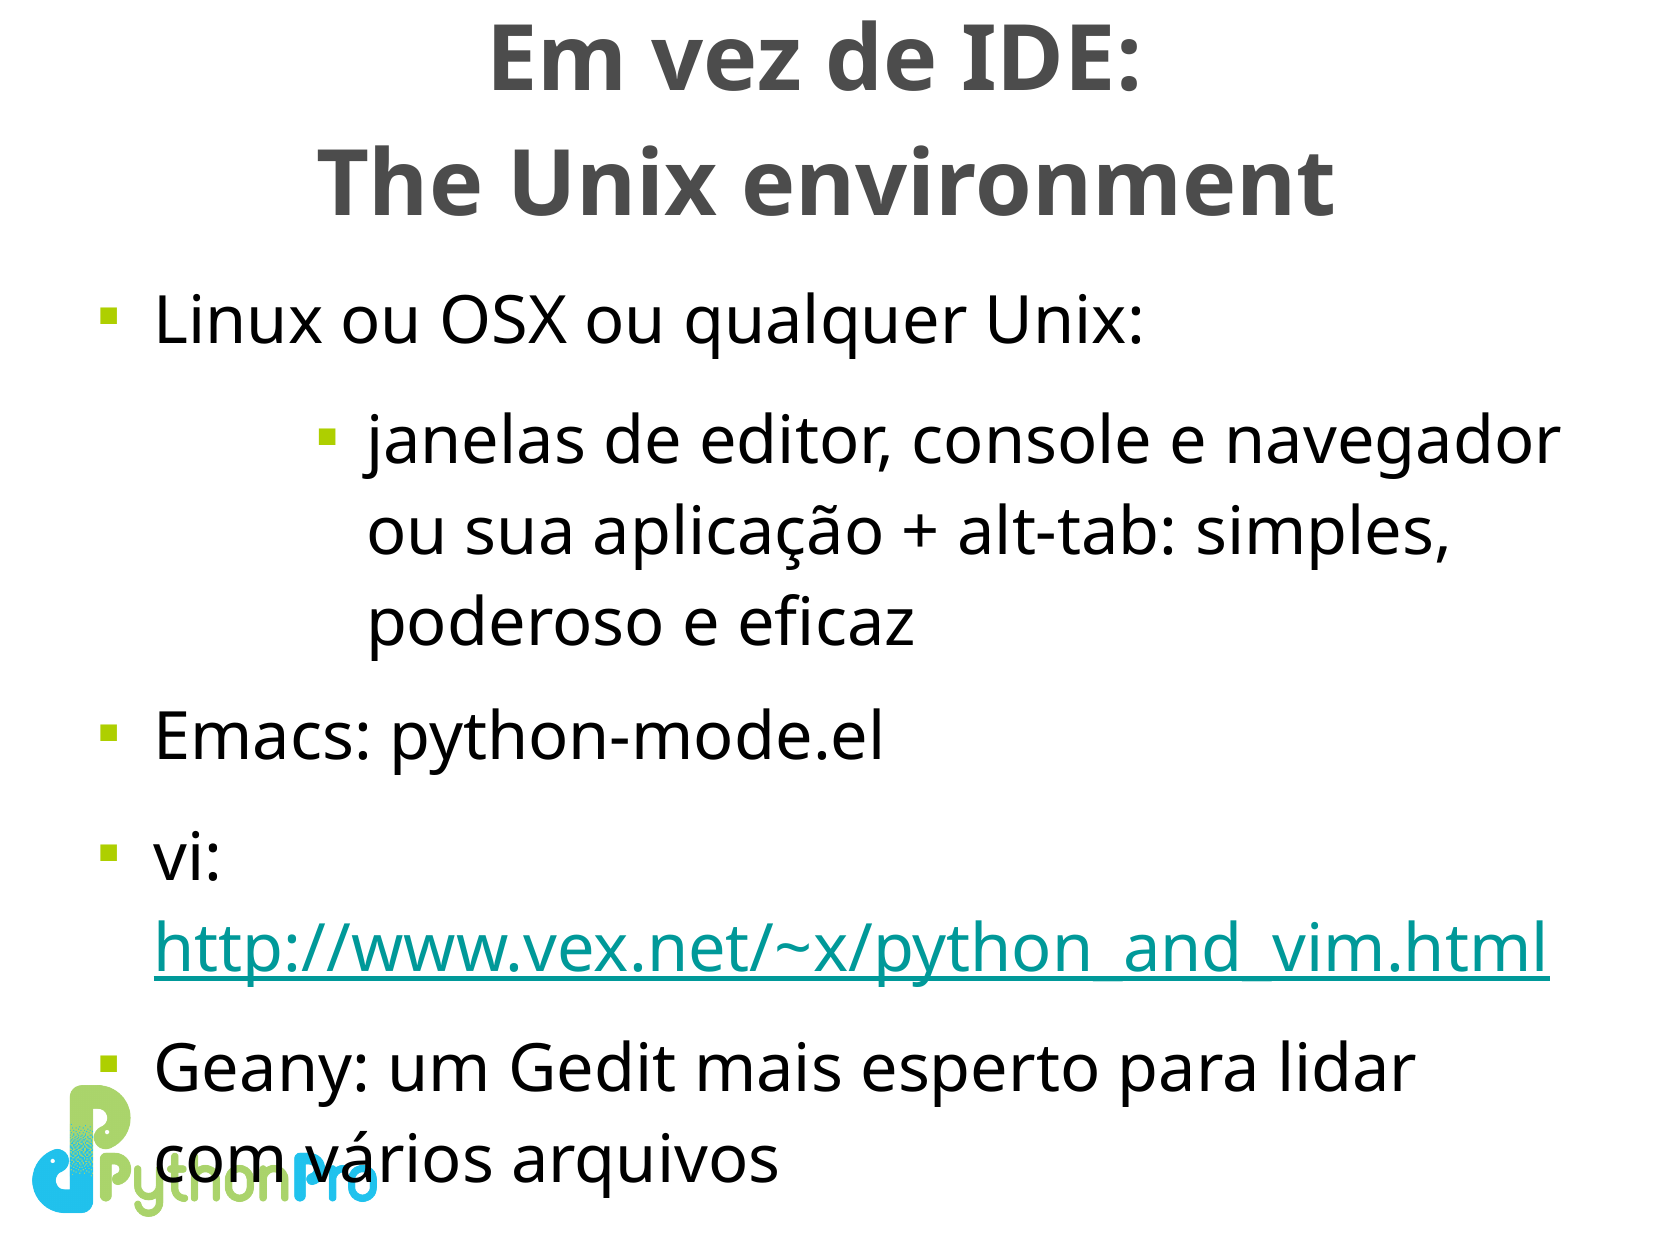

# Em vez de IDE: The Unix environment
Linux ou OSX ou qualquer Unix:
janelas de editor, console e navegador ou sua aplicação + alt-tab: simples, poderoso e eficaz
Emacs: python-mode.el
vi: http://www.vex.net/~x/python_and_vim.html
Geany: um Gedit mais esperto para lidar com vários arquivos